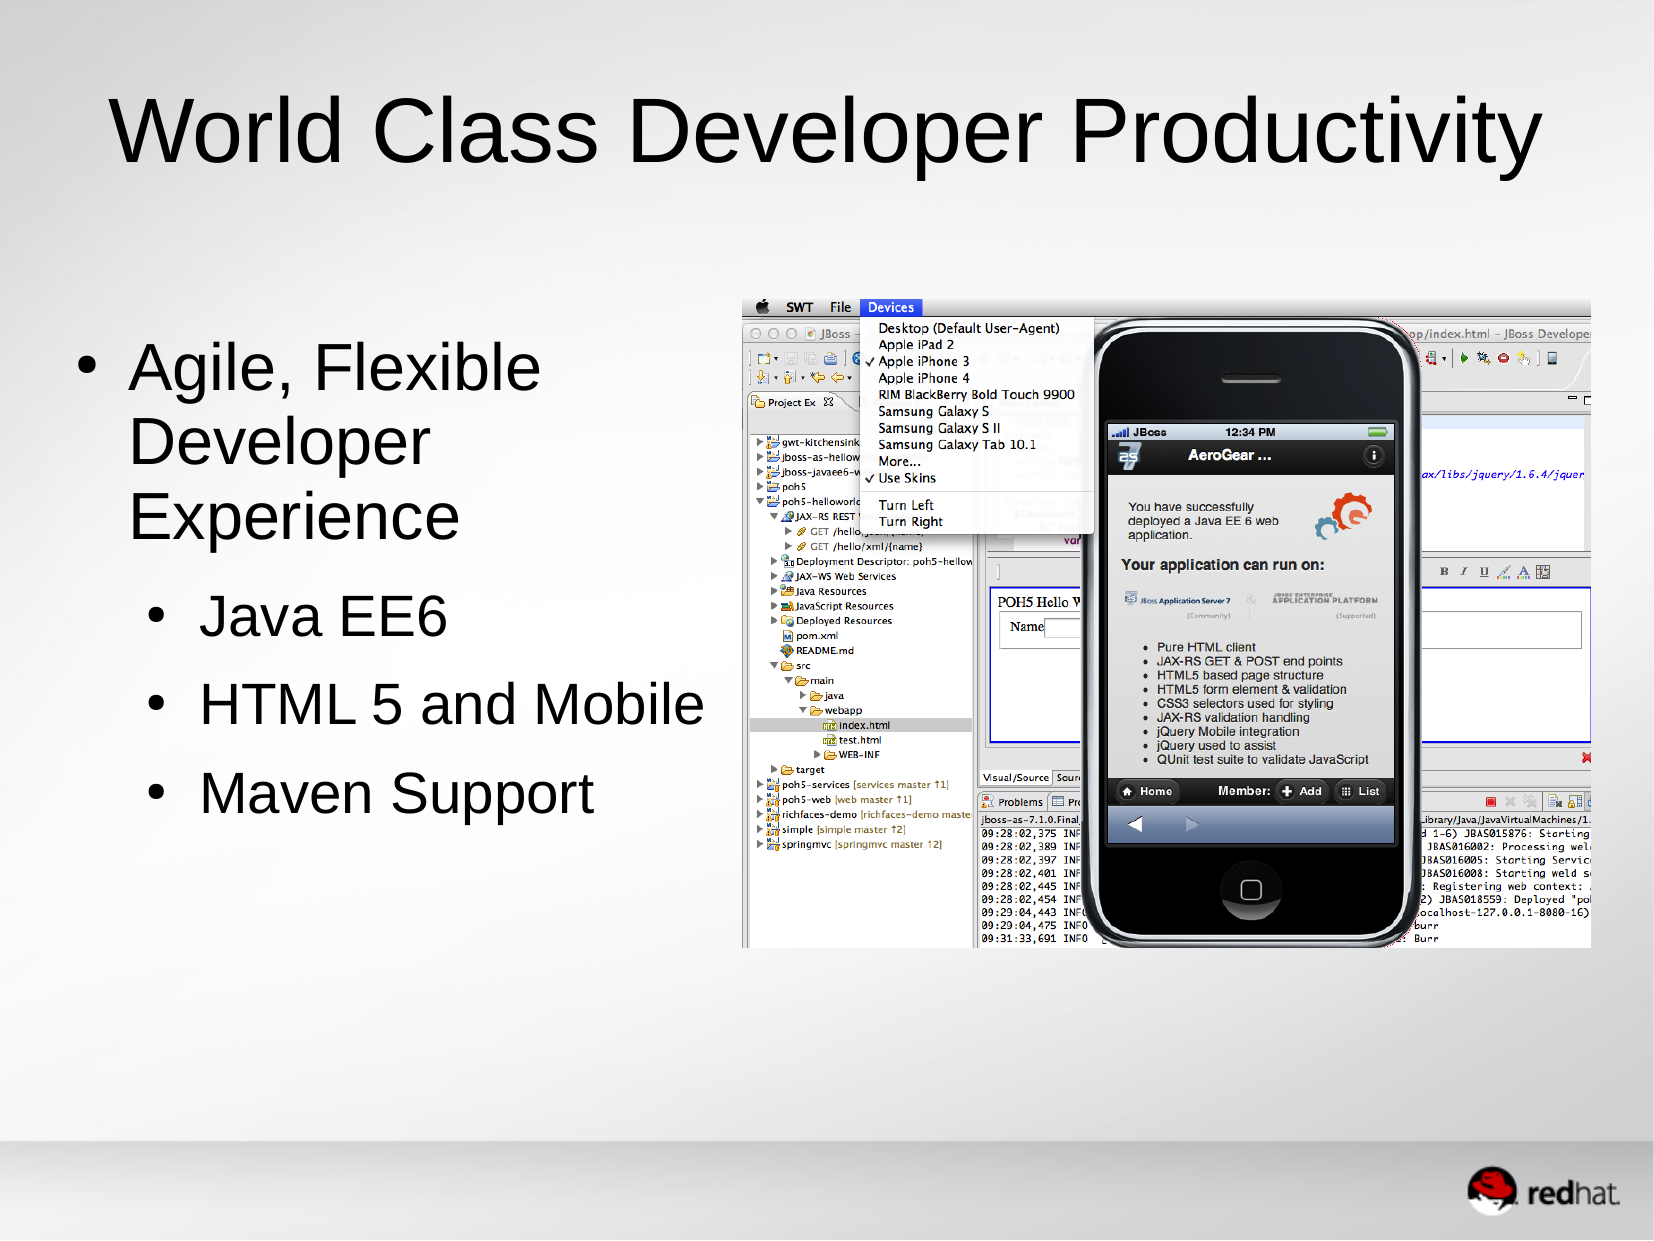

# World Class Developer Productivity
Agile, Flexible Developer Experience
Java EE6
HTML 5 and Mobile
Maven Support